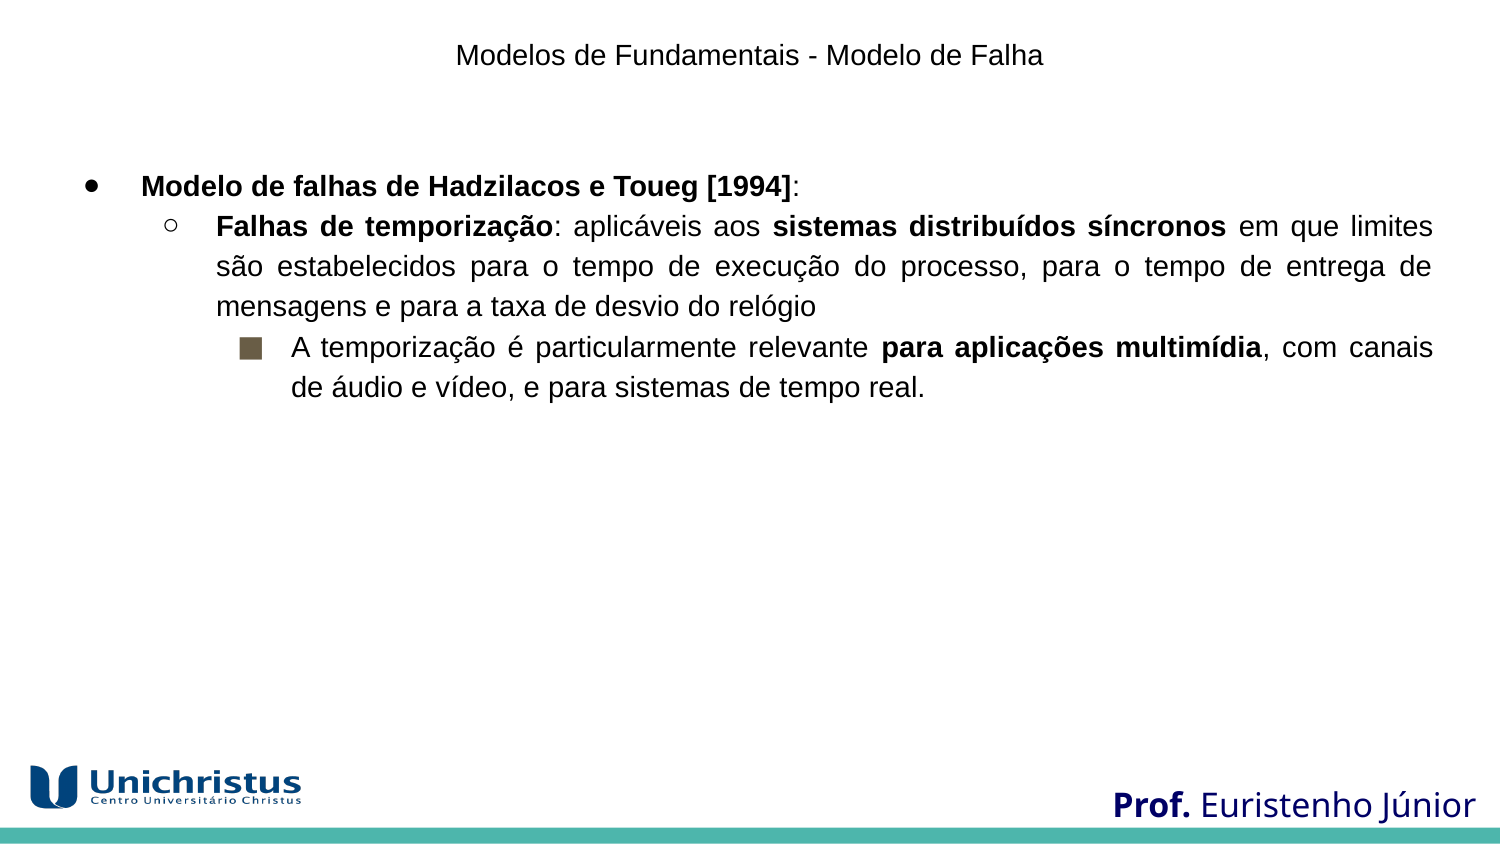

# Modelos de Fundamentais - Modelo de Falha
Modelo de falhas de Hadzilacos e Toueg [1994]:
Falhas de temporização: aplicáveis aos sistemas distribuídos síncronos em que limites são estabelecidos para o tempo de execução do processo, para o tempo de entrega de mensagens e para a taxa de desvio do relógio
A temporização é particularmente relevante para aplicações multimídia, com canais de áudio e vídeo, e para sistemas de tempo real.
Prof. Euristenho Júnior